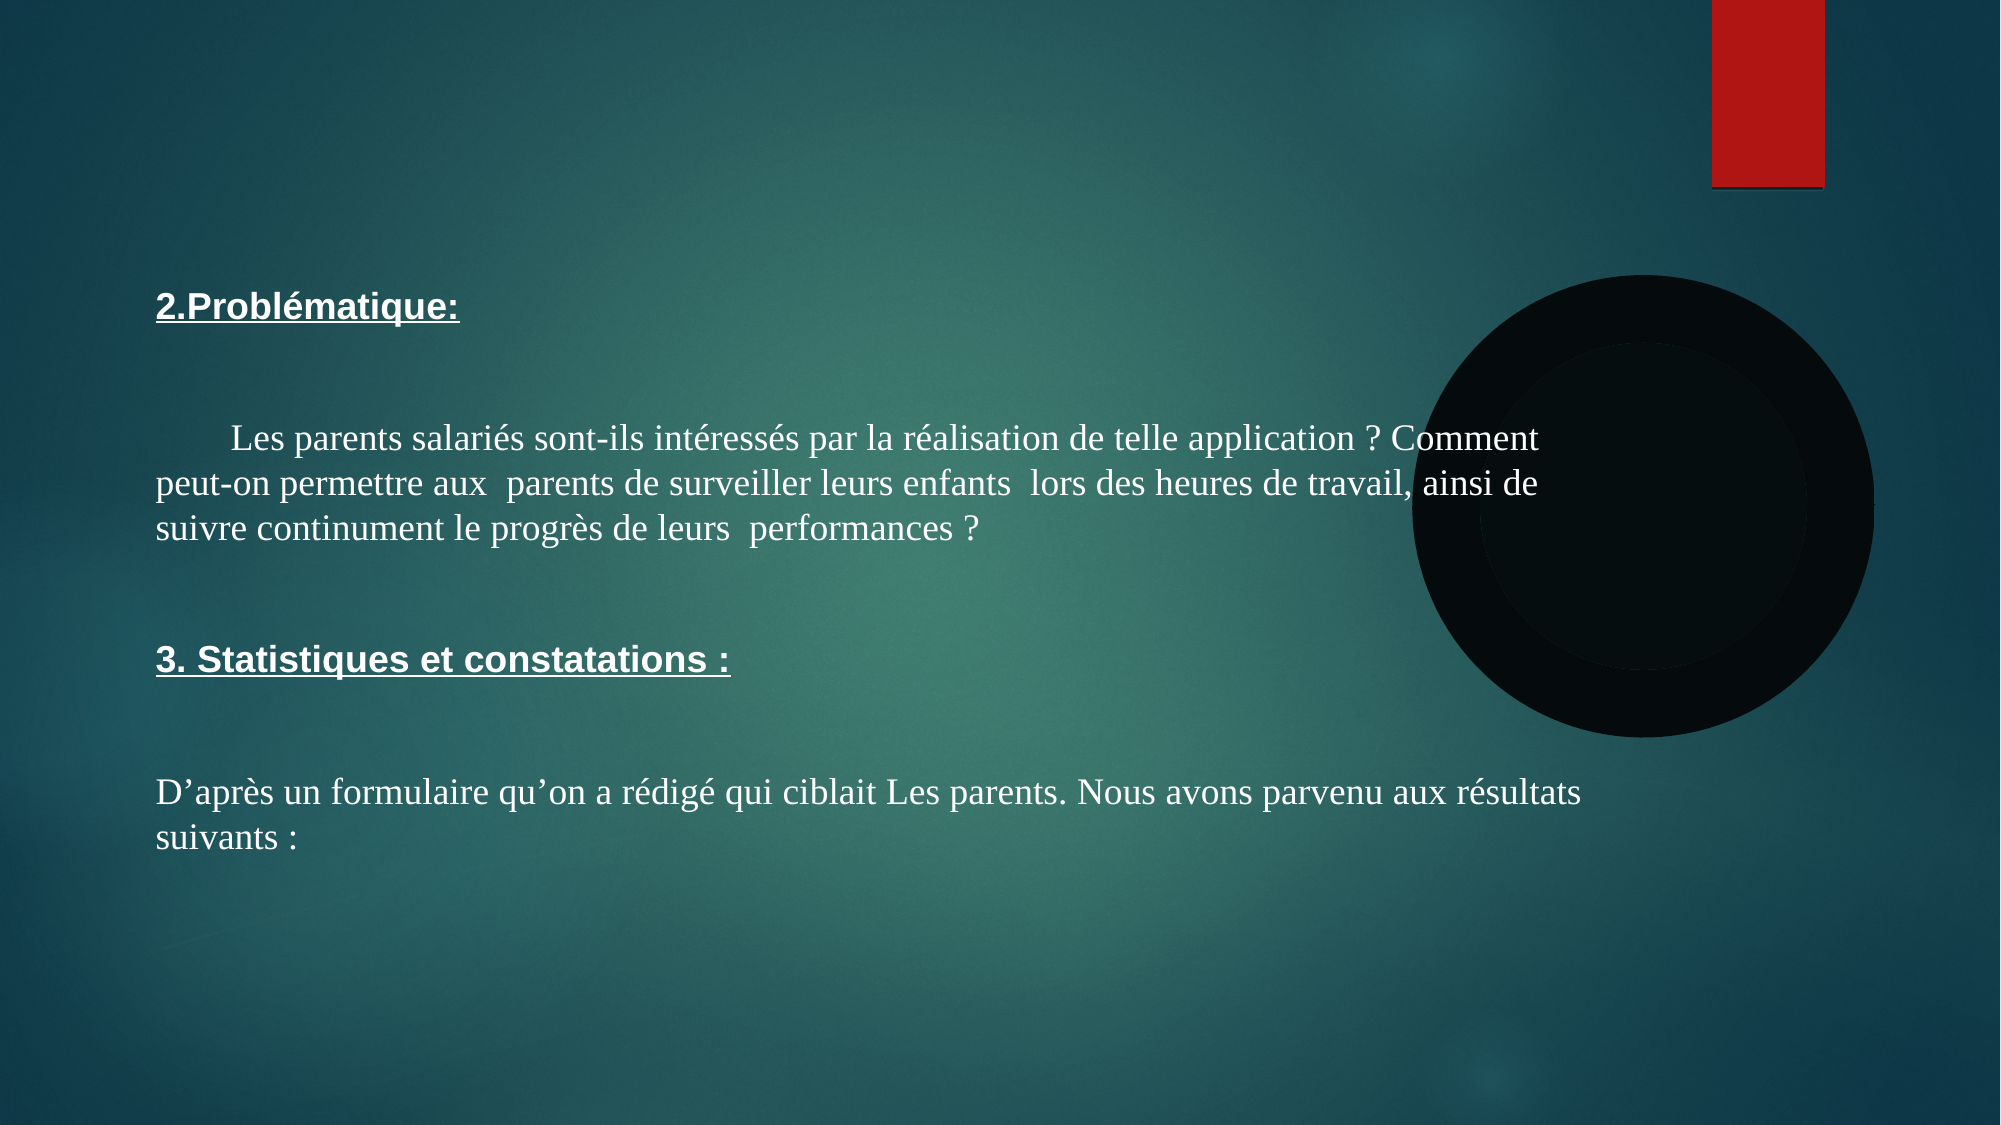

# 2.Problématique:
	Les parents salariés sont-ils intéressés par la réalisation de telle application ? Comment peut-on permettre aux parents de surveiller leurs enfants lors des heures de travail, ainsi de suivre continument le progrès de leurs performances ?
3. Statistiques et constatations :
D’après un formulaire qu’on a rédigé qui ciblait Les parents. Nous avons parvenu aux résultats suivants :